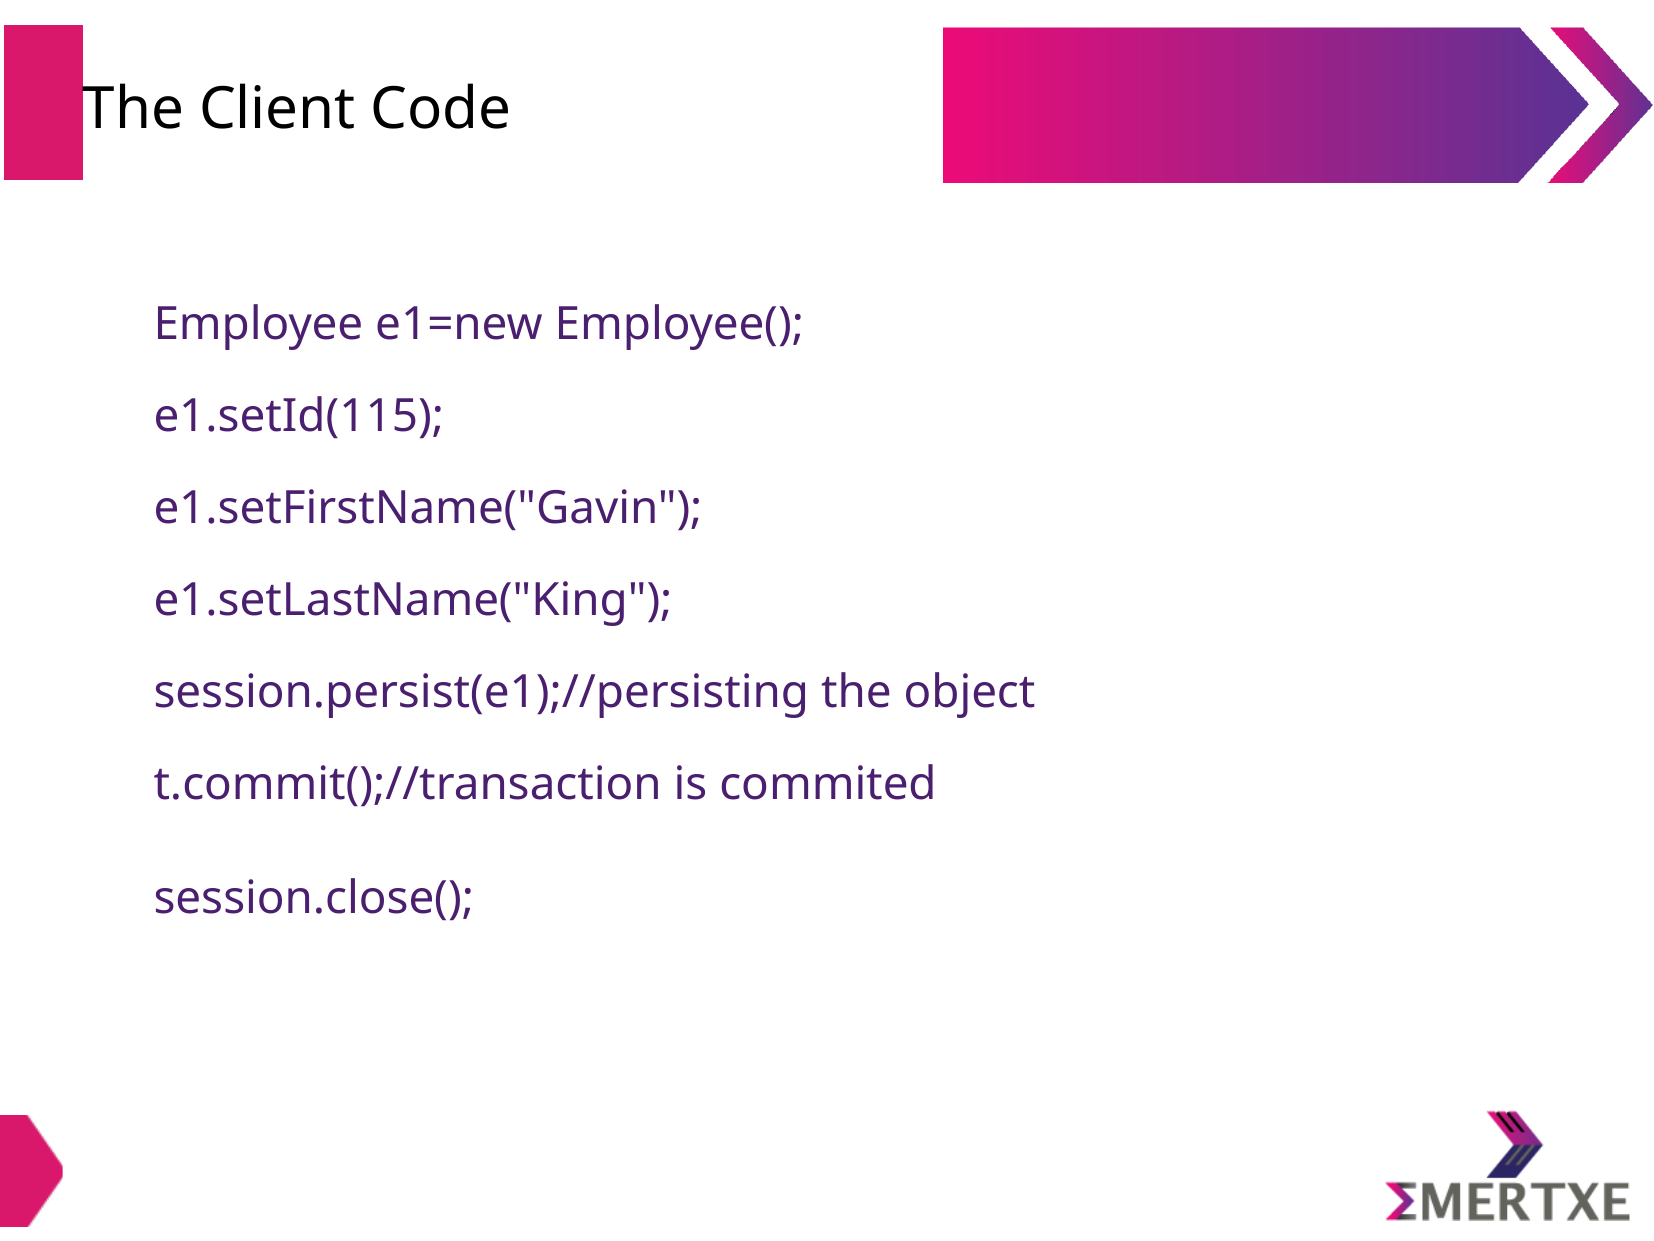

# The Client Code
Employee e1=new Employee();
e1.setId(115);
e1.setFirstName("Gavin");
e1.setLastName("King");
session.persist(e1);//persisting the object
t.commit();//transaction is commited
session.close();